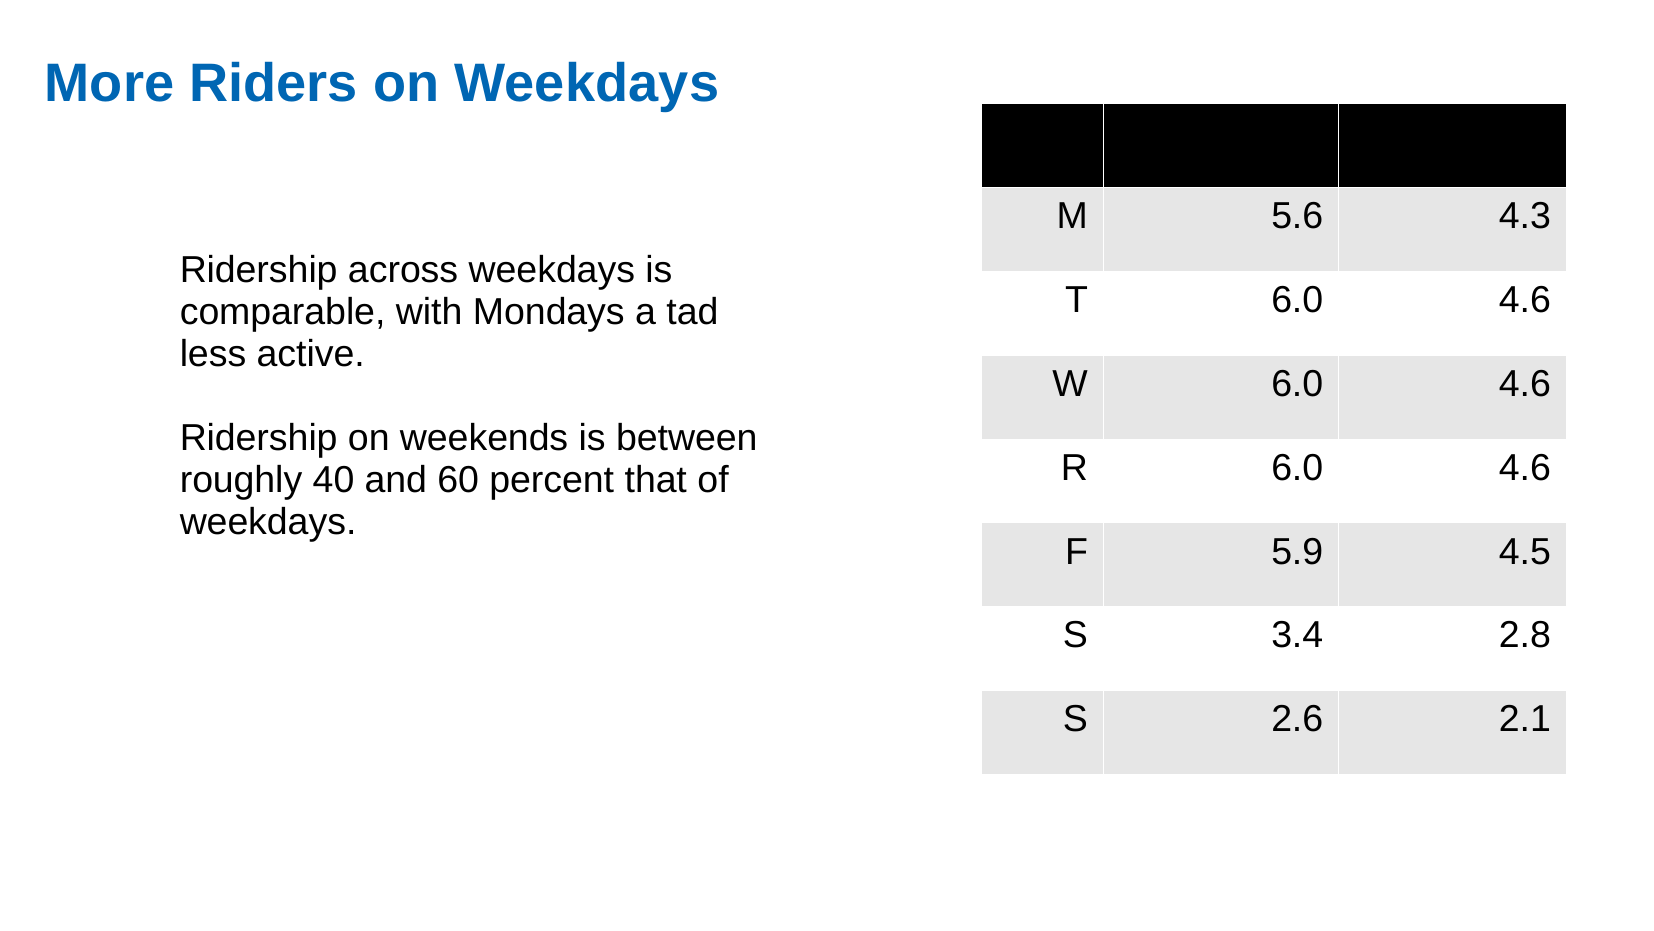

More Riders on Weekdays
| DAY | INS | OUTS |
| --- | --- | --- |
| M | 5.6 | 4.3 |
| T | 6.0 | 4.6 |
| W | 6.0 | 4.6 |
| R | 6.0 | 4.6 |
| F | 5.9 | 4.5 |
| S | 3.4 | 2.8 |
| S | 2.6 | 2.1 |
Ridership across weekdays is comparable, with Mondays a tad less active.
Ridership on weekends is between roughly 40 and 60 percent that of weekdays.